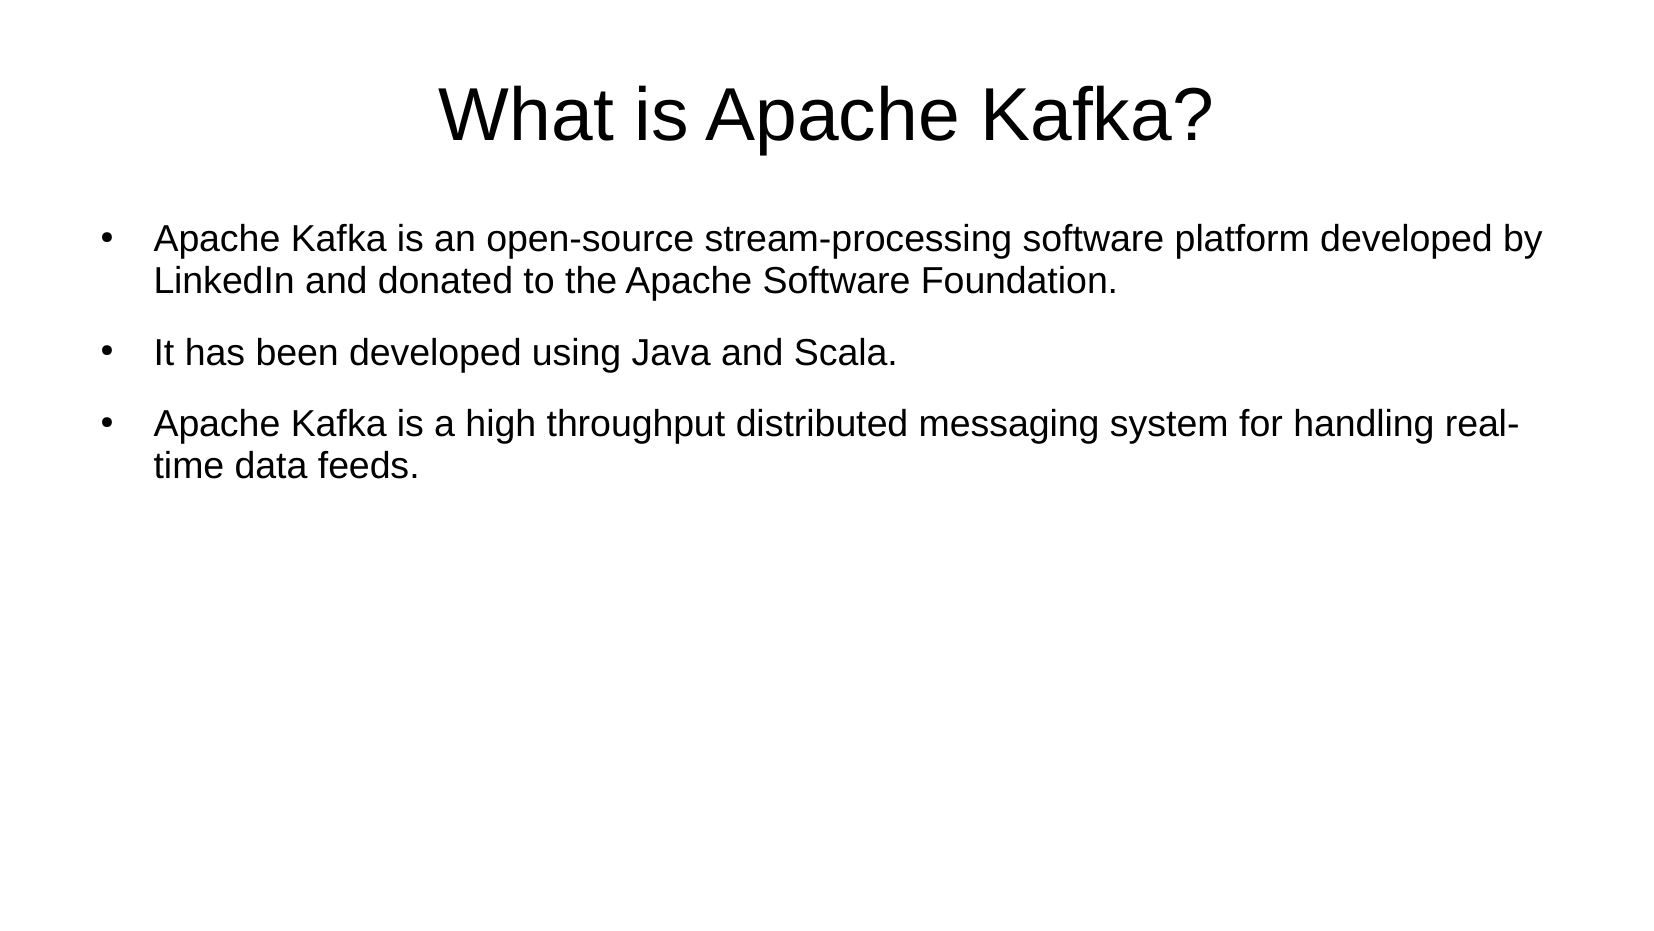

# What is Apache Kafka?
Apache Kafka is an open-source stream-processing software platform developed by LinkedIn and donated to the Apache Software Foundation.
It has been developed using Java and Scala.
Apache Kafka is a high throughput distributed messaging system for handling real-time data feeds.